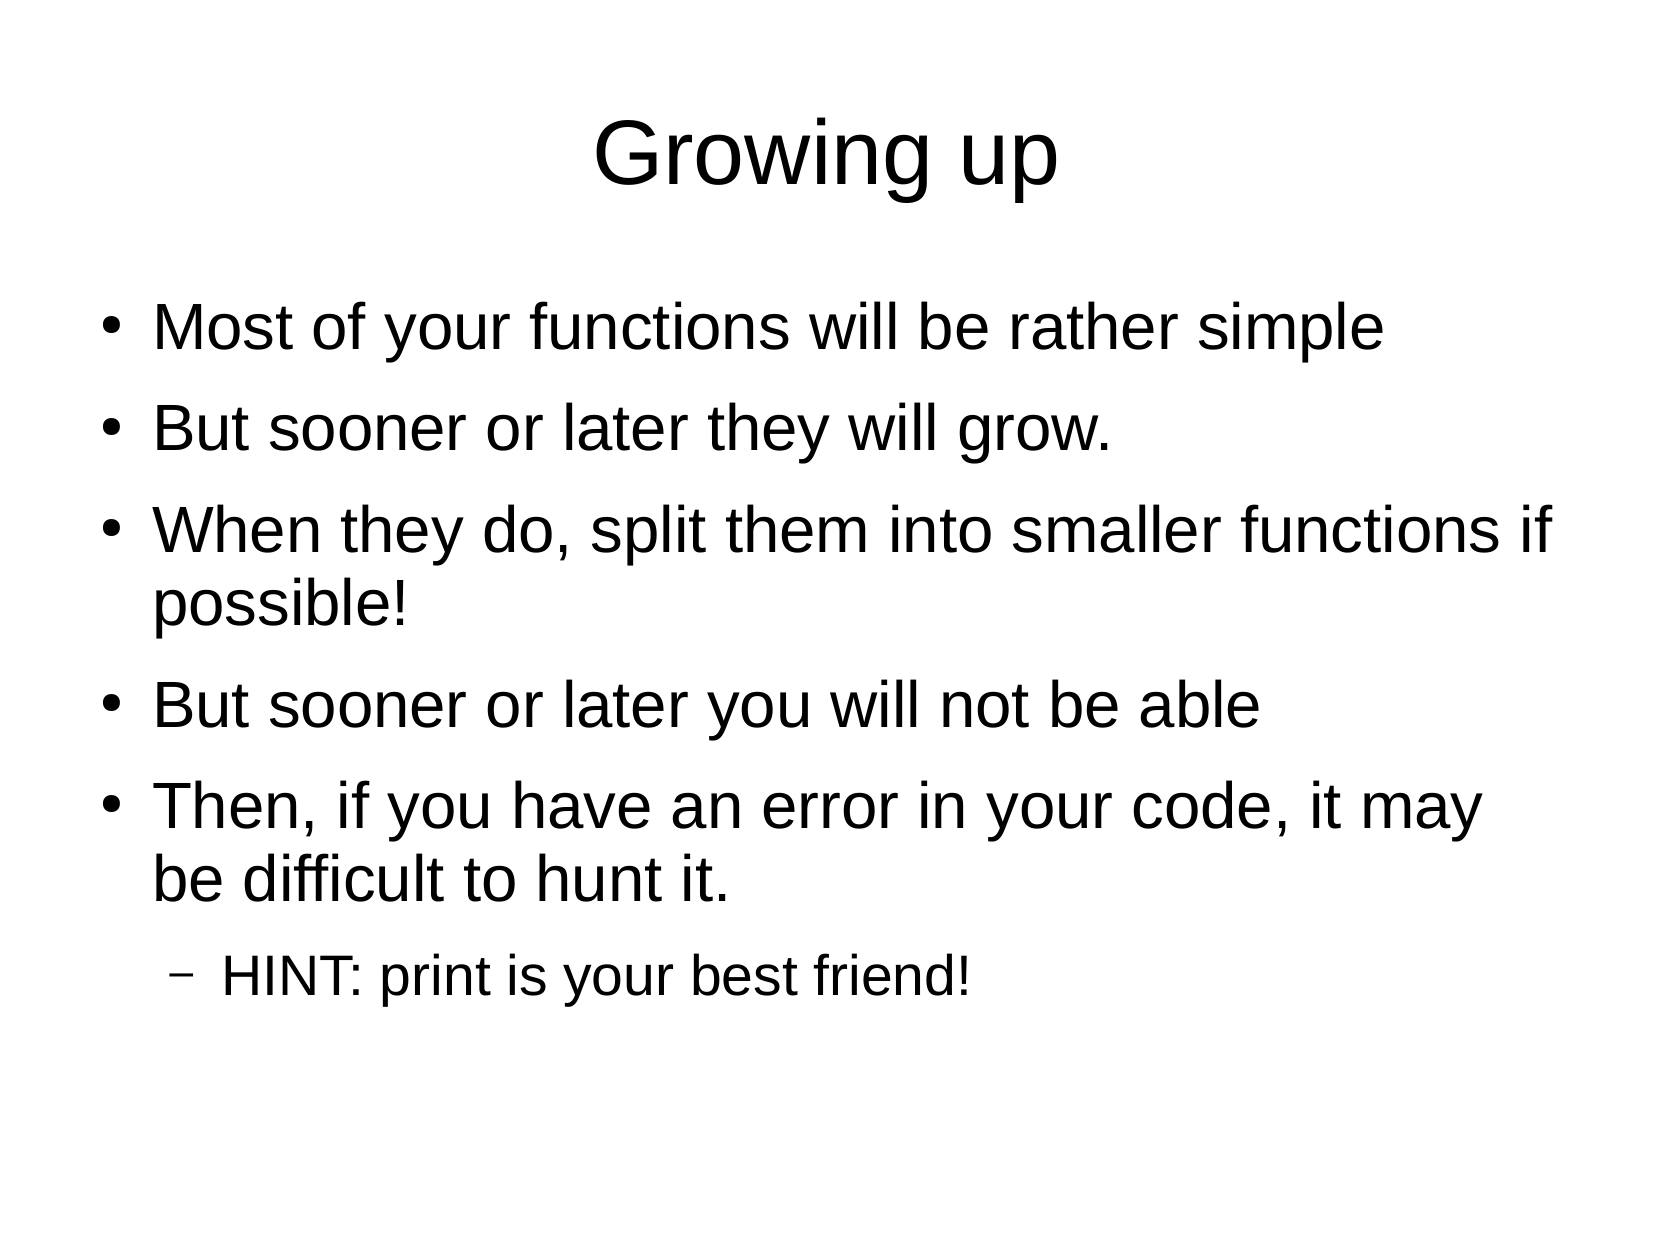

# Growing up
Most of your functions will be rather simple
But sooner or later they will grow.
When they do, split them into smaller functions if possible!
But sooner or later you will not be able
Then, if you have an error in your code, it may be difficult to hunt it.
HINT: print is your best friend!